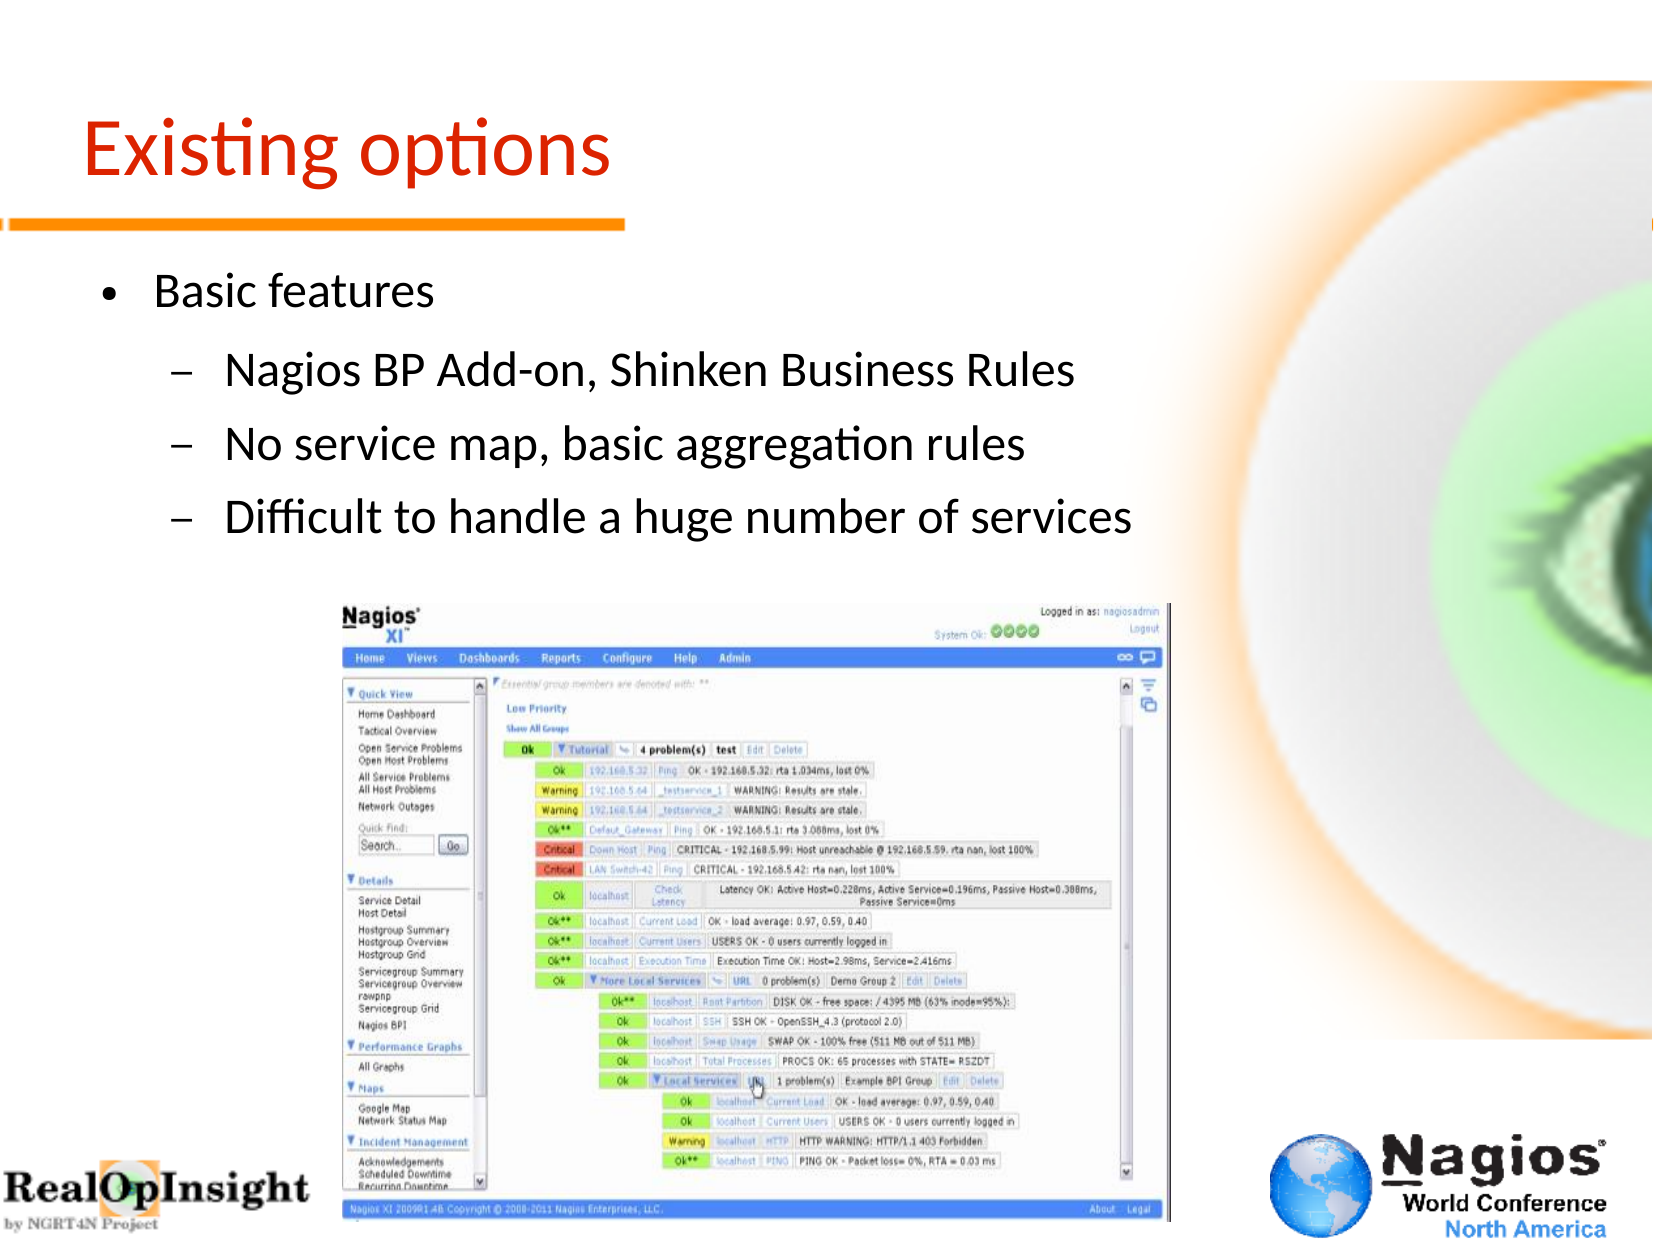

# Existing options
Basic features
Nagios BP Add-on, Shinken Business Rules
No service map, basic aggregation rules
Difficult to handle a huge number of services